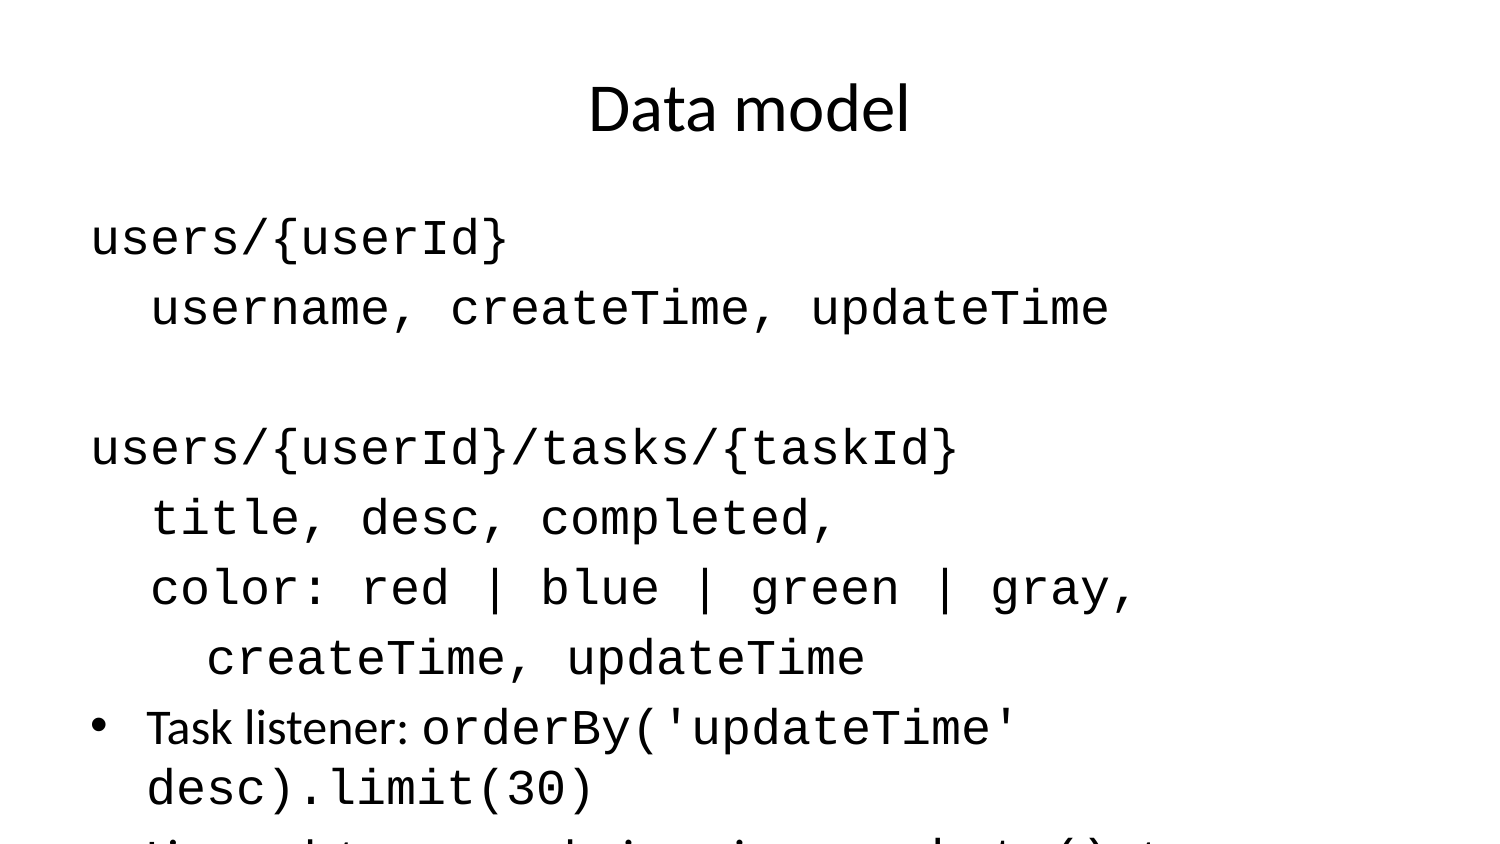

# Data model
users/{userId}
 username, createTime, updateTime
users/{userId}/tasks/{taskId}
 title, desc, completed,
 color: red | blue | green | gray,
 createTime, updateTime
Task listener: orderBy('updateTime' desc).limit(30)
Live updates across devices via snapshots() stream